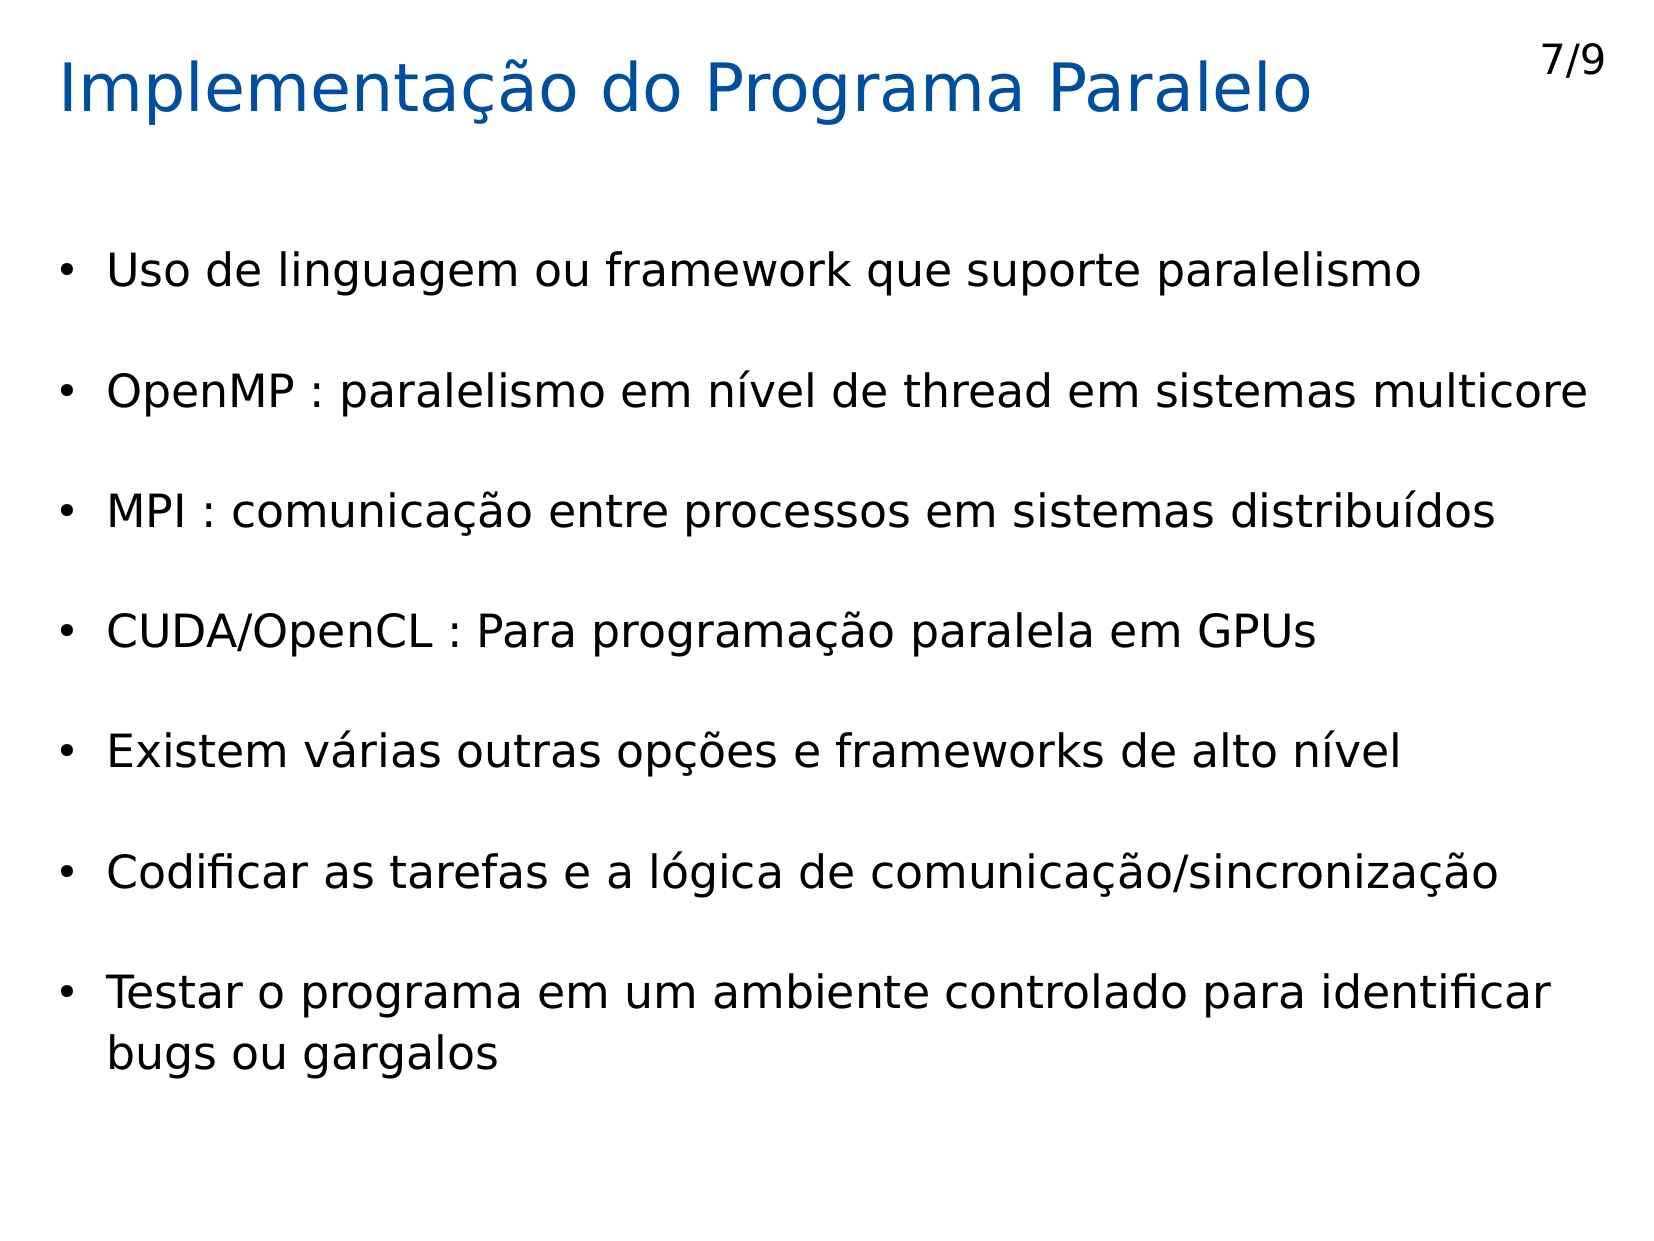

# Implementação do Programa Paralelo
7
Uso de linguagem ou framework que suporte paralelismo
OpenMP : paralelismo em nível de thread em sistemas multicore
MPI : comunicação entre processos em sistemas distribuídos
CUDA/OpenCL : Para programação paralela em GPUs
Existem várias outras opções e frameworks de alto nível
Codificar as tarefas e a lógica de comunicação/sincronização
Testar o programa em um ambiente controlado para identificar bugs ou gargalos